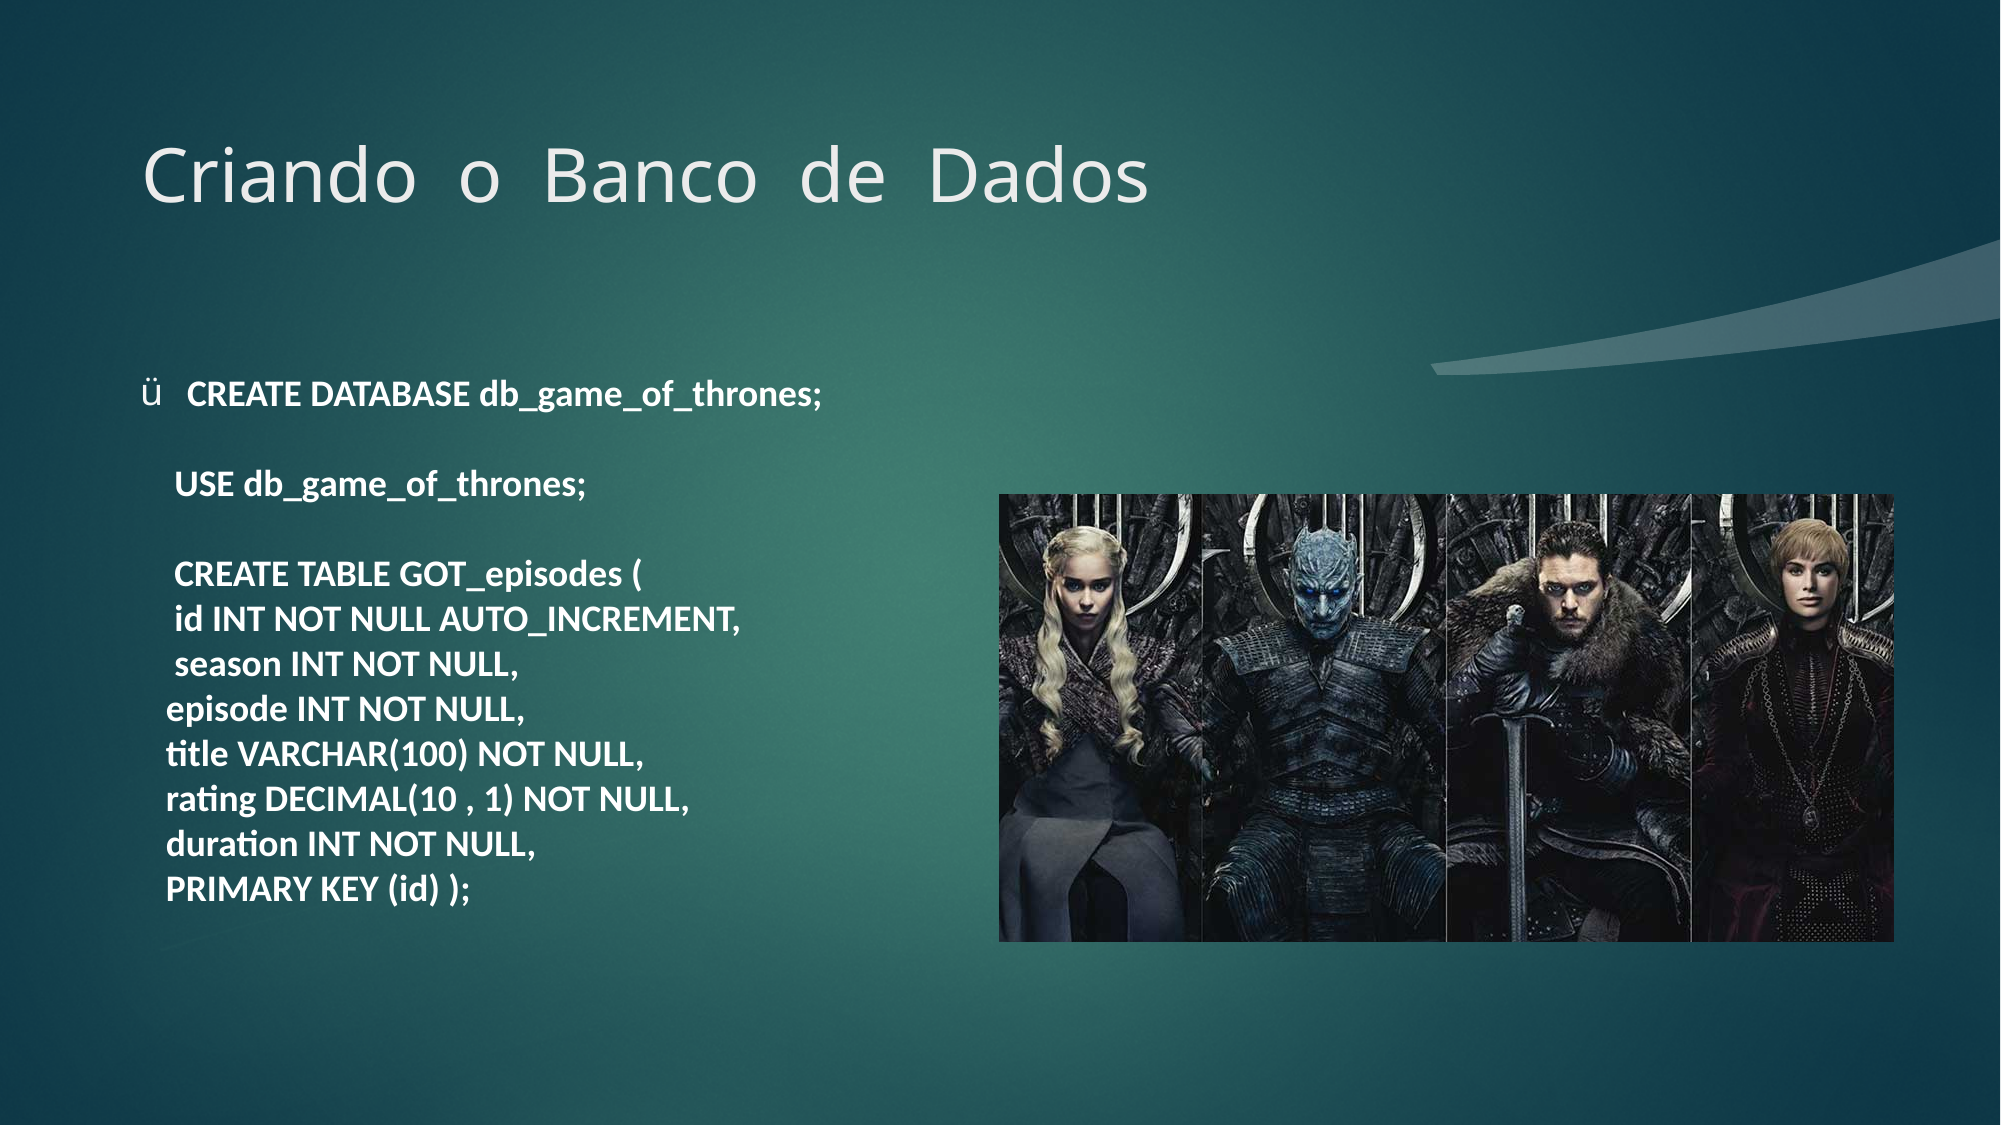

# Criando  o Banco de Dados
CREATE DATABASE db_game_of_thrones;
 USE db_game_of_thrones;
 CREATE TABLE GOT_episodes (
 id INT NOT NULL AUTO_INCREMENT,
 season INT NOT NULL,
 episode INT NOT NULL,
 title VARCHAR(100) NOT NULL,
 rating DECIMAL(10 , 1) NOT NULL,
 duration INT NOT NULL,
 PRIMARY KEY (id) );